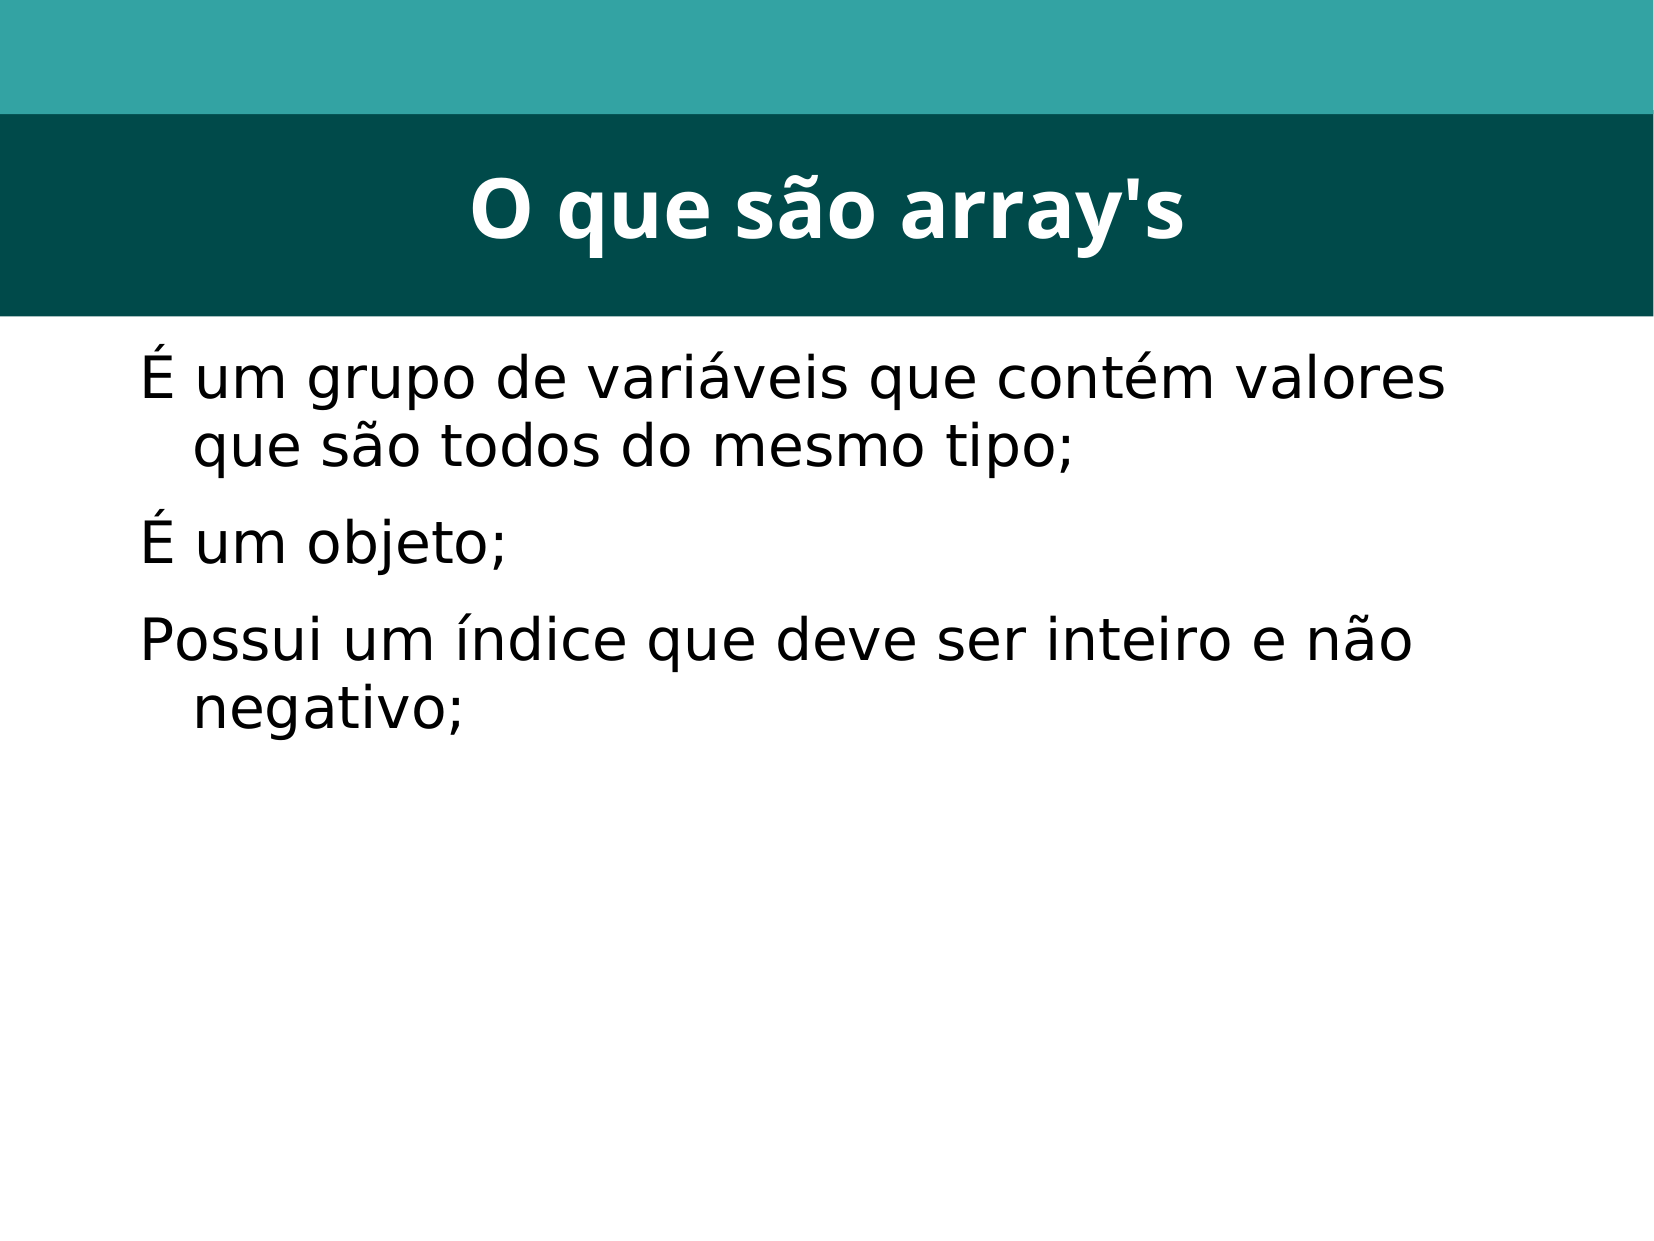

O que são array's
# É um grupo de variáveis que contém valores que são todos do mesmo tipo;
É um objeto;
Possui um índice que deve ser inteiro e não negativo;